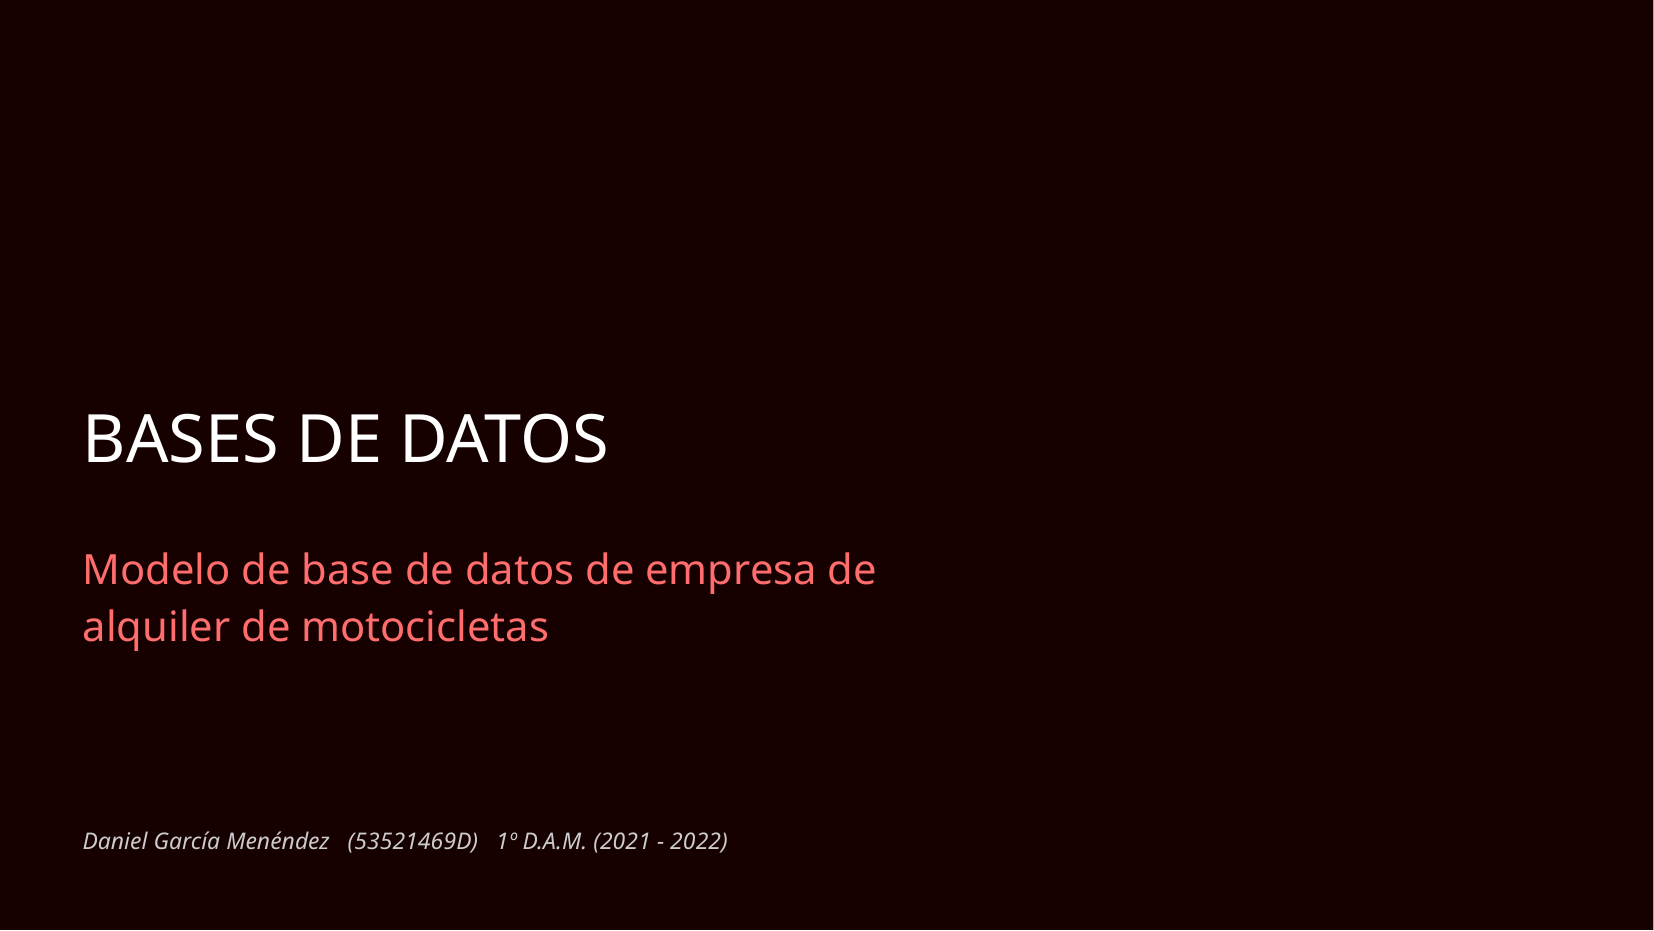

# Modelo de base de datos de empresa de
alquiler de motocicletas
Daniel García Menéndez (53521469D) 1º D.A.M. (2021 - 2022)
BASES DE DATOS